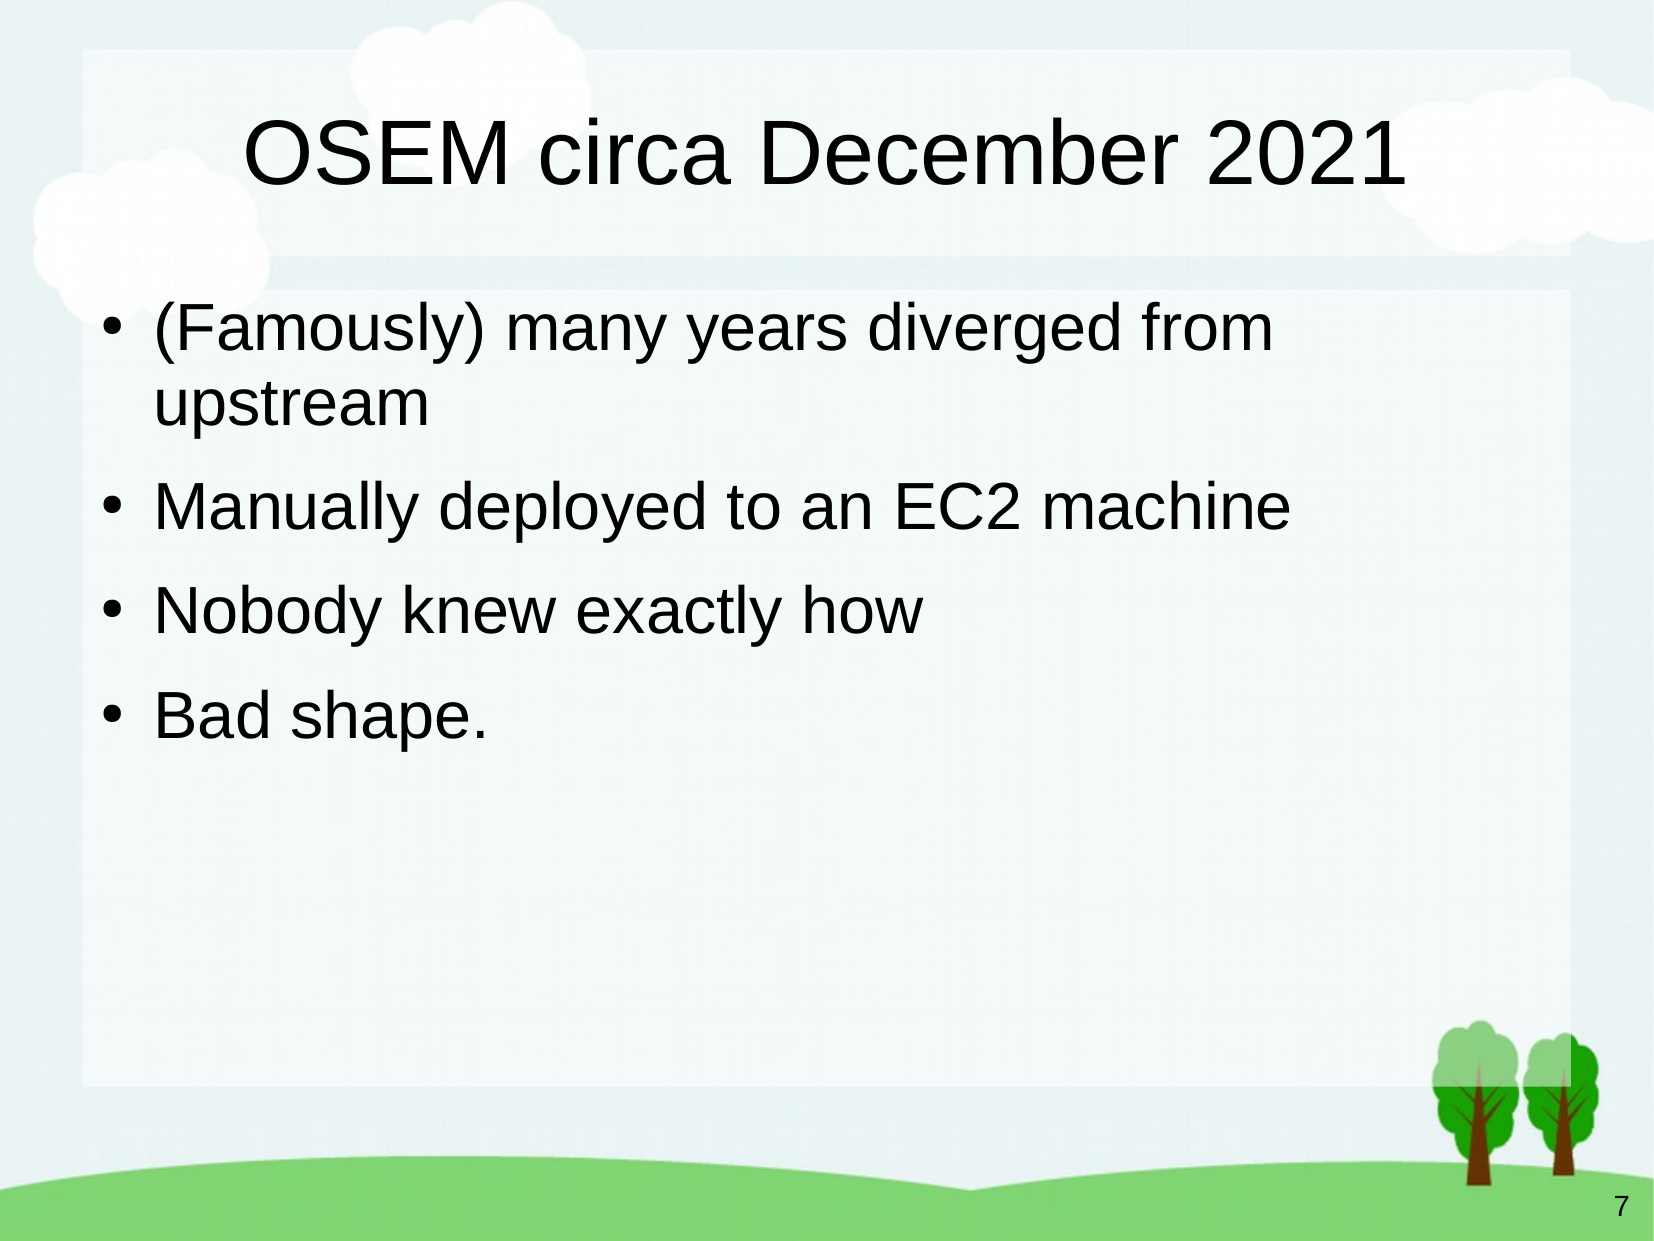

# OSEM circa December 2021
(Famously) many years diverged from upstream
Manually deployed to an EC2 machine
Nobody knew exactly how
Bad shape.
7